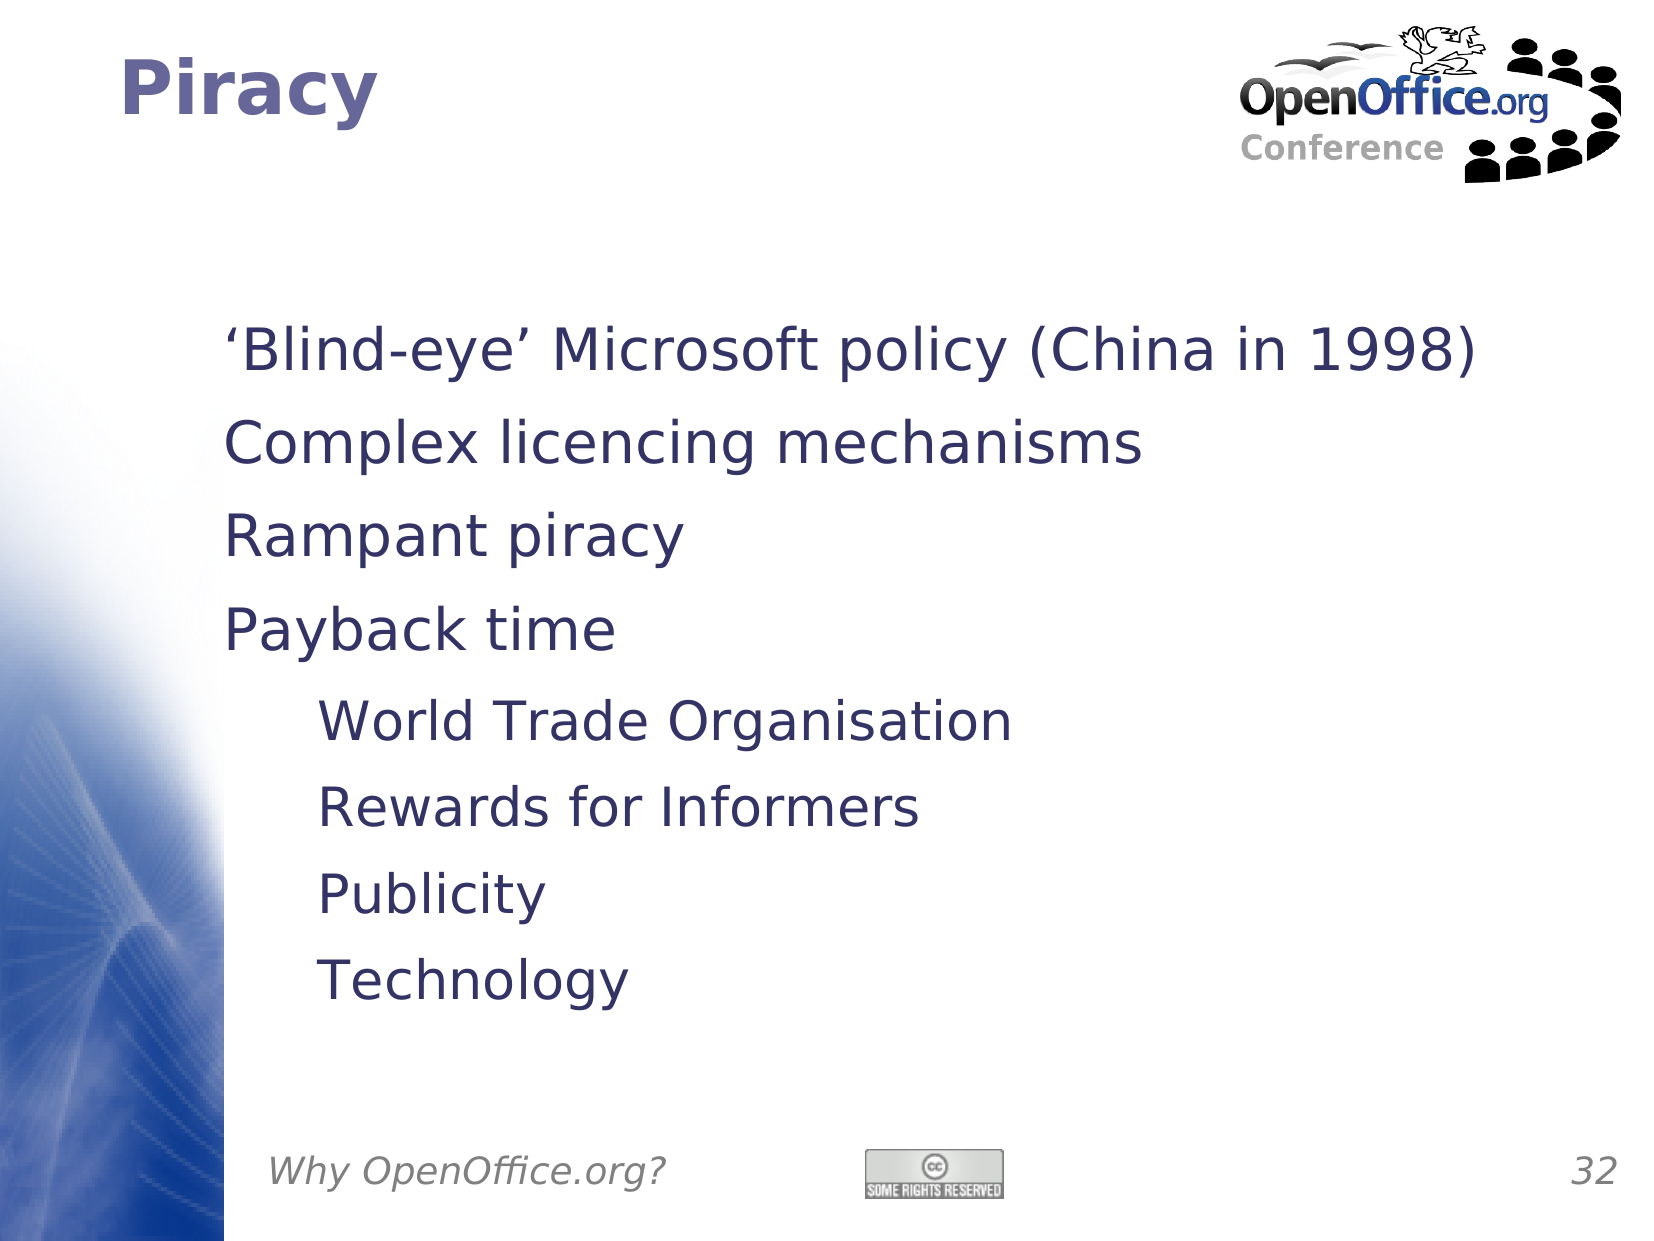

# Piracy
‘Blind-eye’ Microsoft policy (China in 1998)
Complex licencing mechanisms
Rampant piracy
Payback time
World Trade Organisation
Rewards for Informers
Publicity
Technology